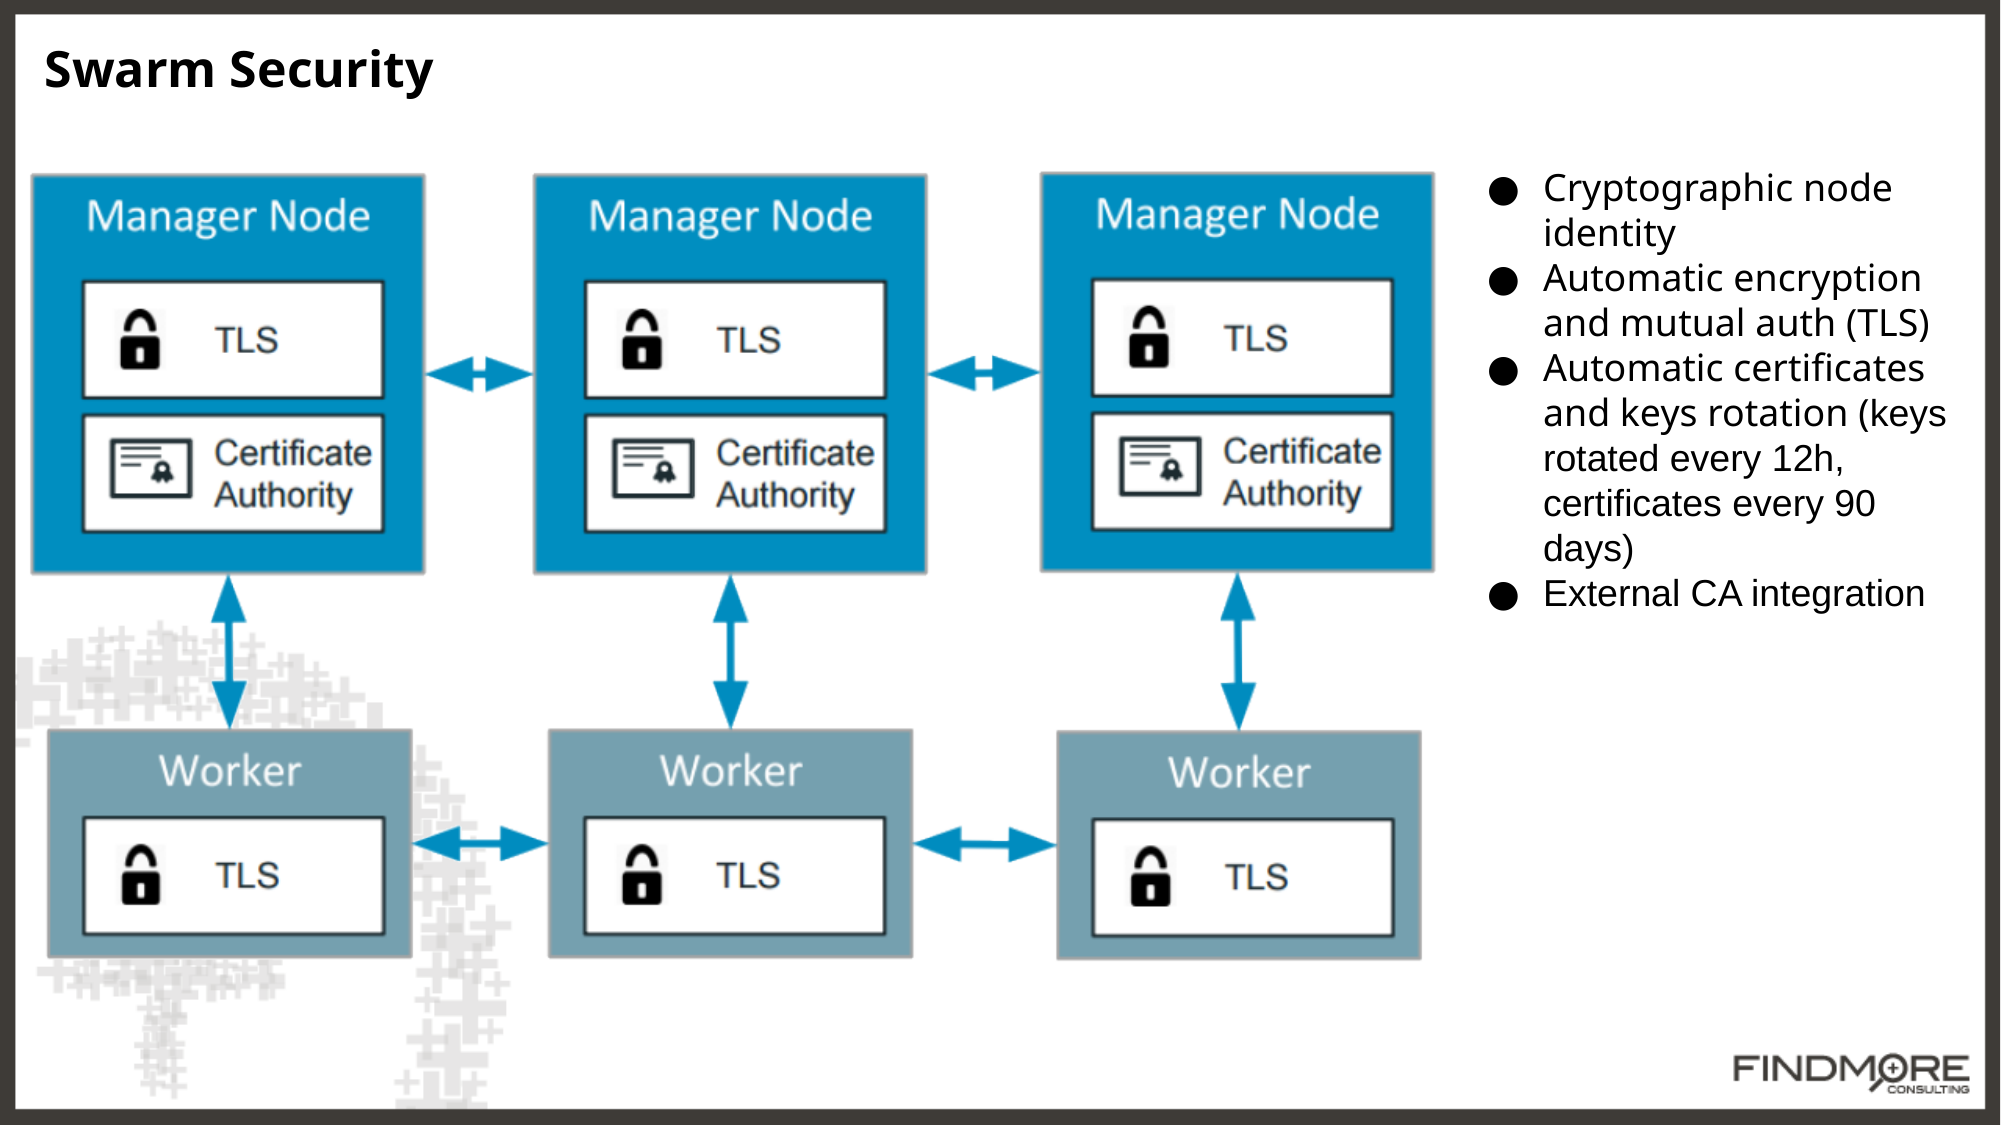

Swarm Security
Cryptographic node identity
Automatic encryption and mutual auth (TLS)
Automatic certificates and keys rotation (keys rotated every 12h, certificates every 90 days)
External CA integration